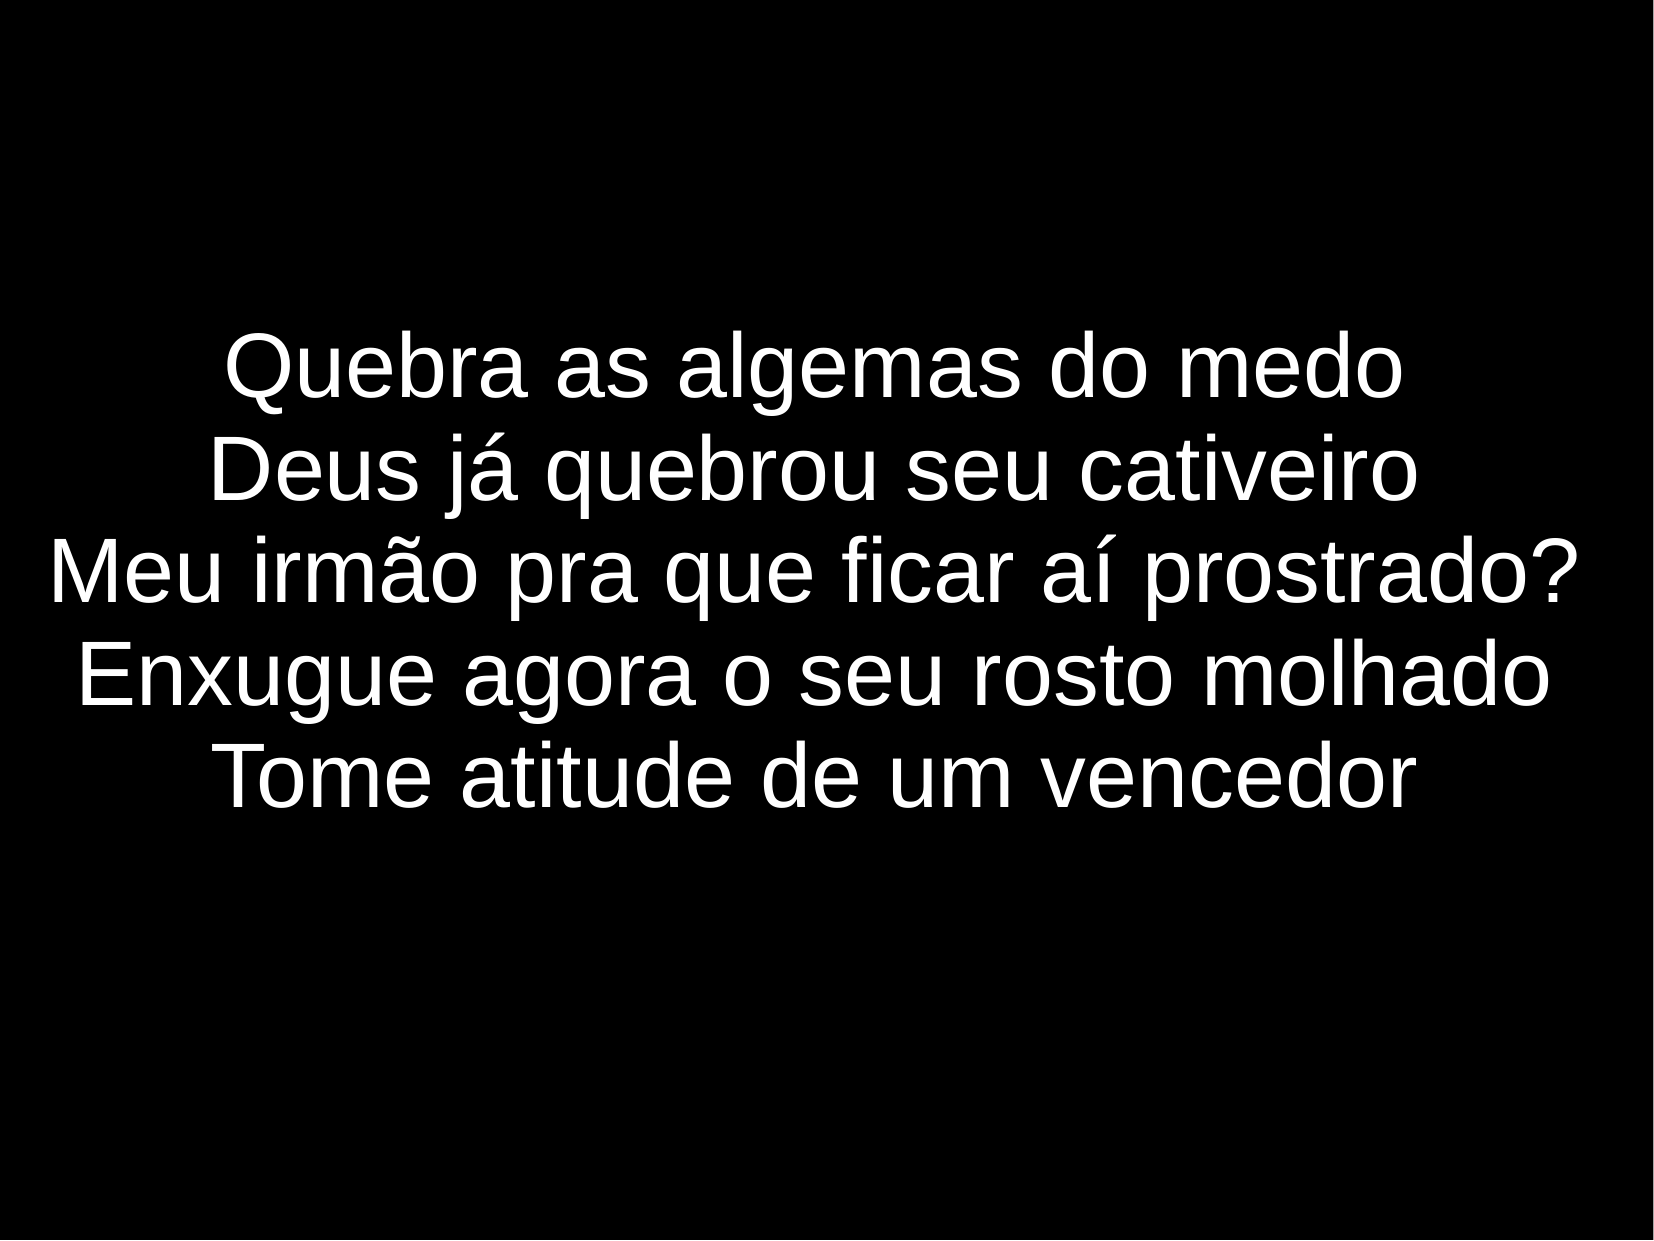

Quebra as algemas do medo
Deus já quebrou seu cativeiro
Meu irmão pra que ficar aí prostrado?
Enxugue agora o seu rosto molhado
Tome atitude de um vencedor